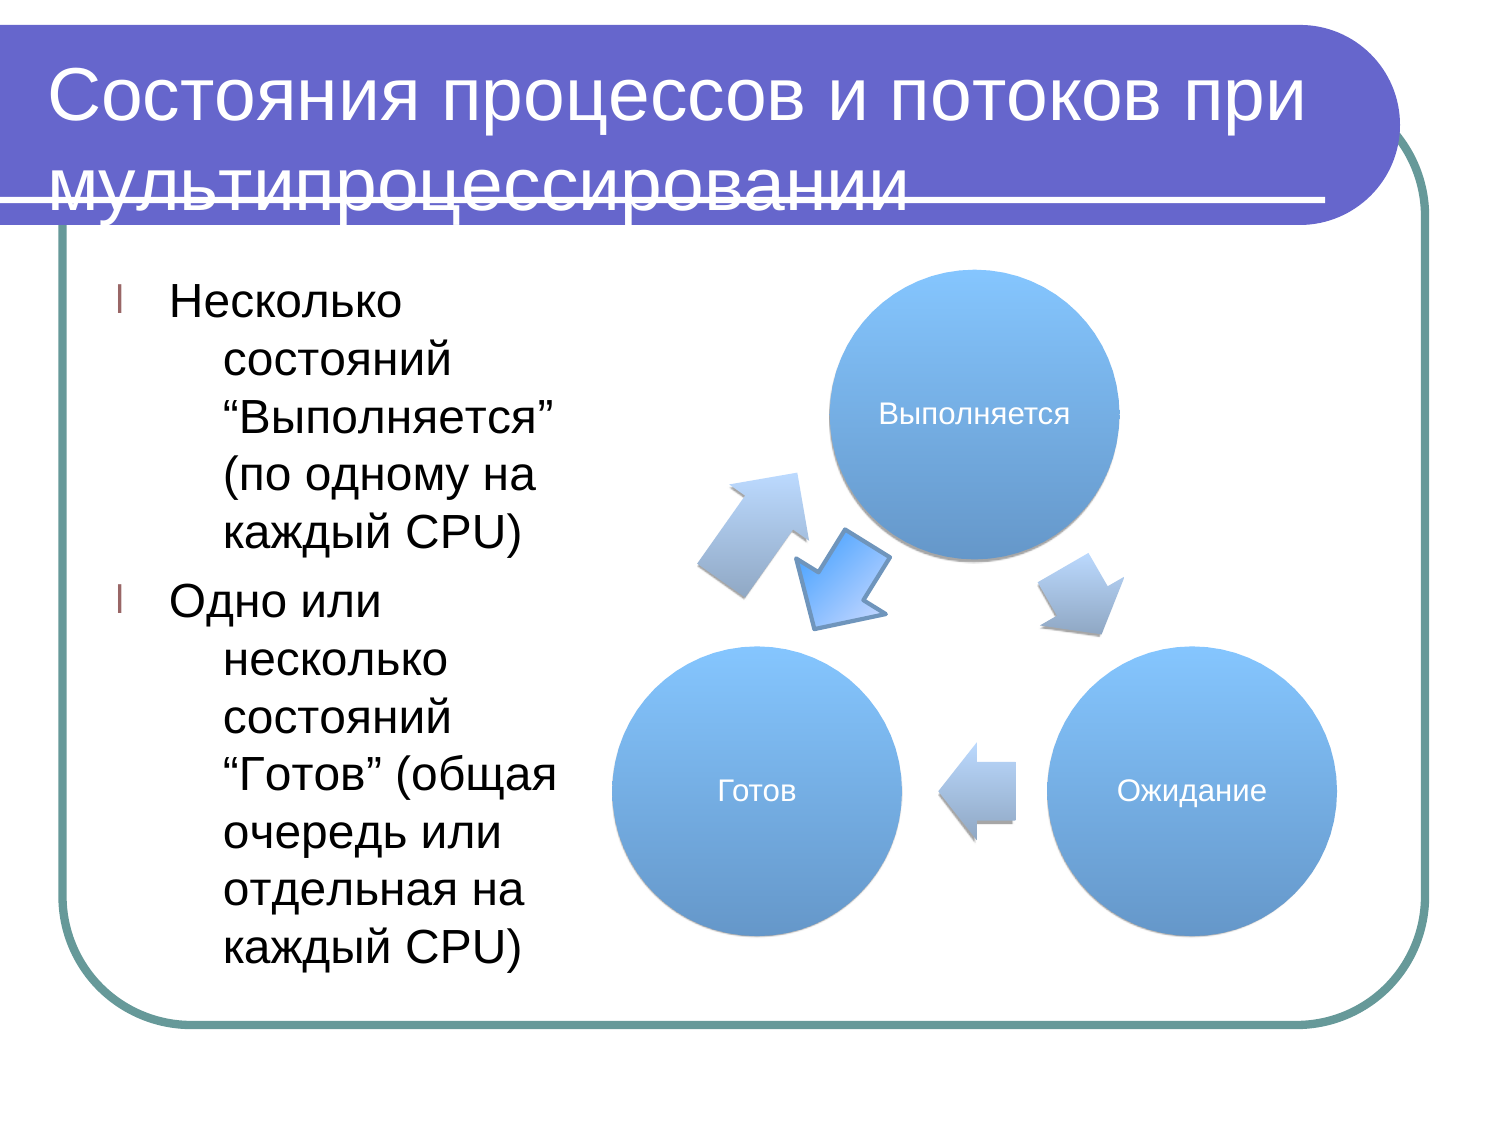

# Состояния процессов и потоков при мультипроцессировании
Несколько состояний “Выполняется” (по одному на каждый CPU)
Одно или несколько состояний “Готов” (общая очередь или отдельная на каждый CPU)
Выполняется
Готов
Ожидание